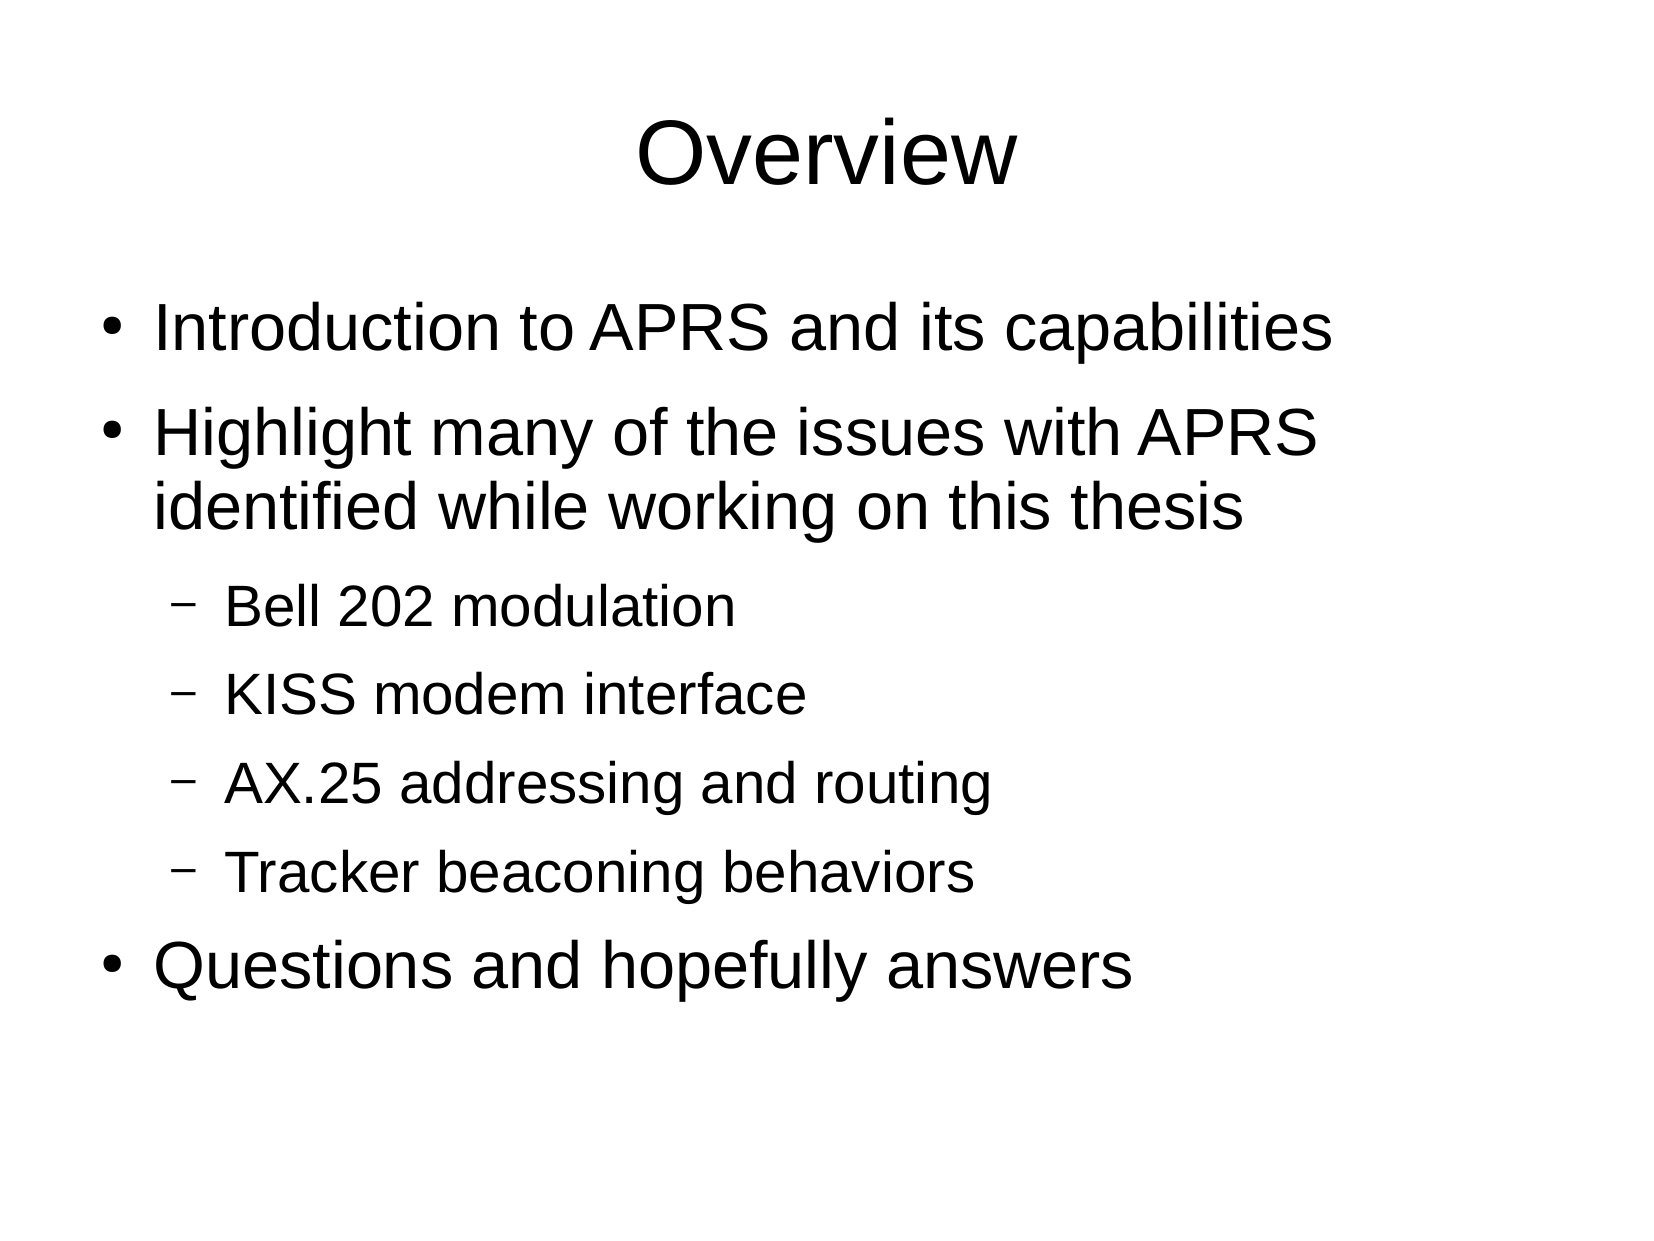

# Overview
Introduction to APRS and its capabilities
Highlight many of the issues with APRS identified while working on this thesis
Bell 202 modulation
KISS modem interface
AX.25 addressing and routing
Tracker beaconing behaviors
Questions and hopefully answers